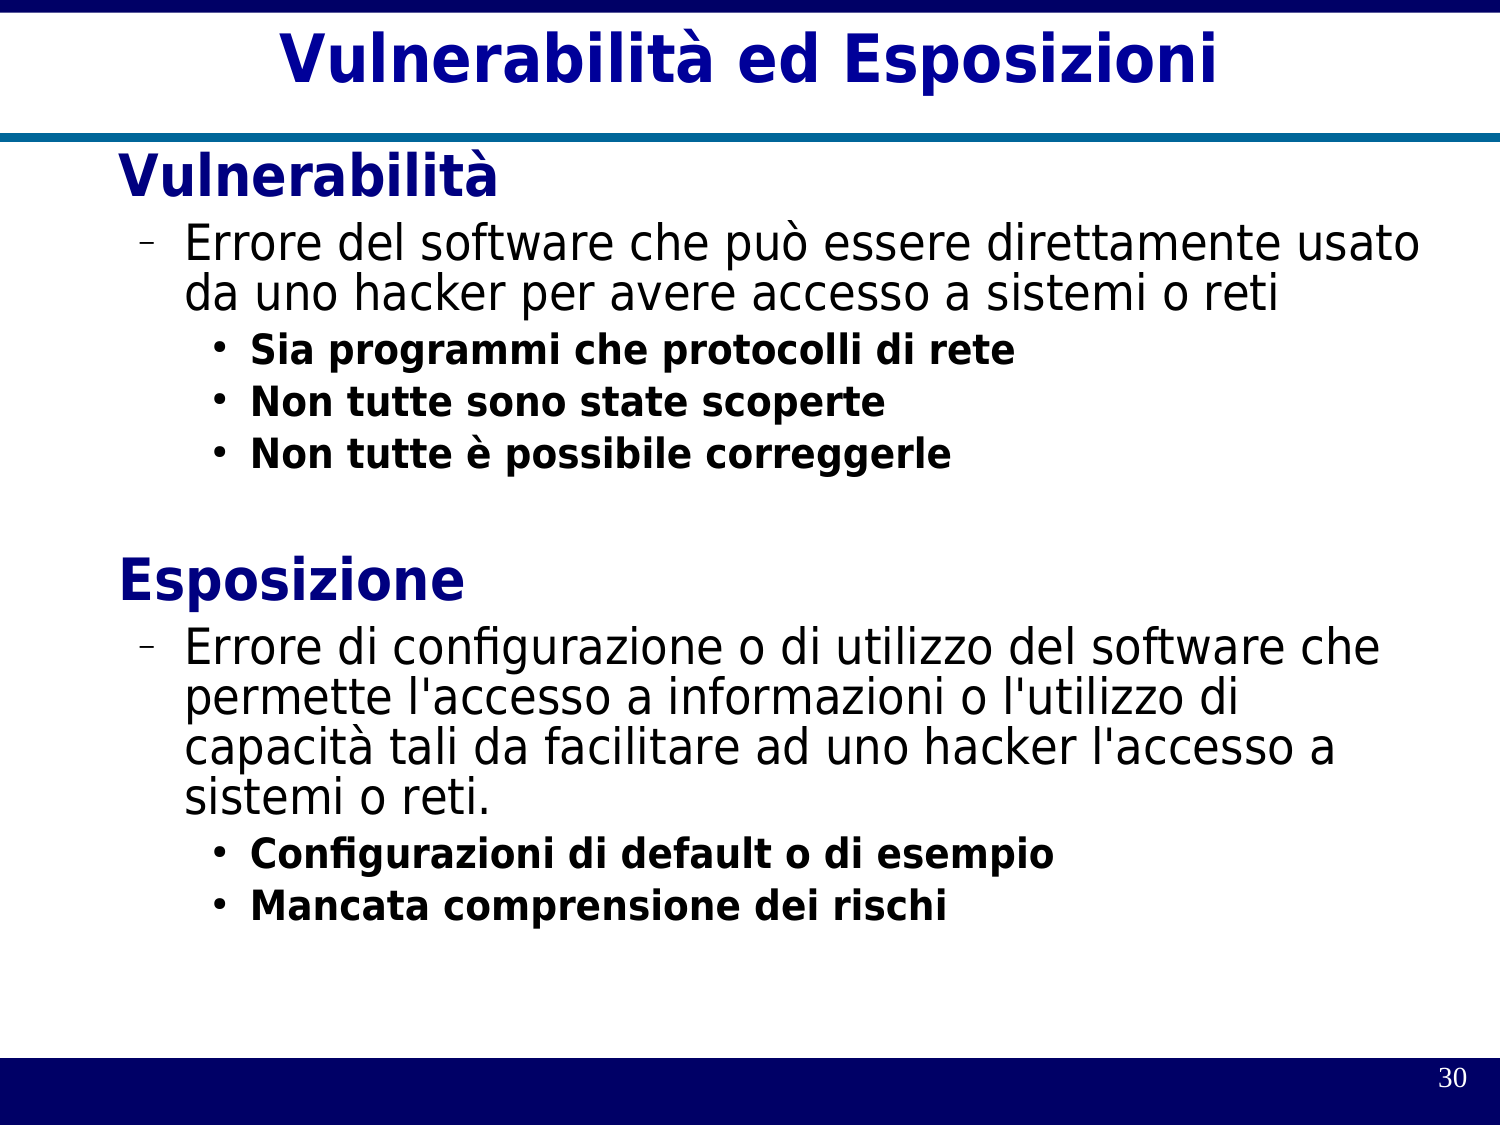

# Vulnerabilità ed Esposizioni
Vulnerabilità
Errore del software che può essere direttamente usato da uno hacker per avere accesso a sistemi o reti
Sia programmi che protocolli di rete
Non tutte sono state scoperte
Non tutte è possibile correggerle
Esposizione
Errore di configurazione o di utilizzo del software che permette l'accesso a informazioni o l'utilizzo di capacità tali da facilitare ad uno hacker l'accesso a sistemi o reti.
Configurazioni di default o di esempio
Mancata comprensione dei rischi